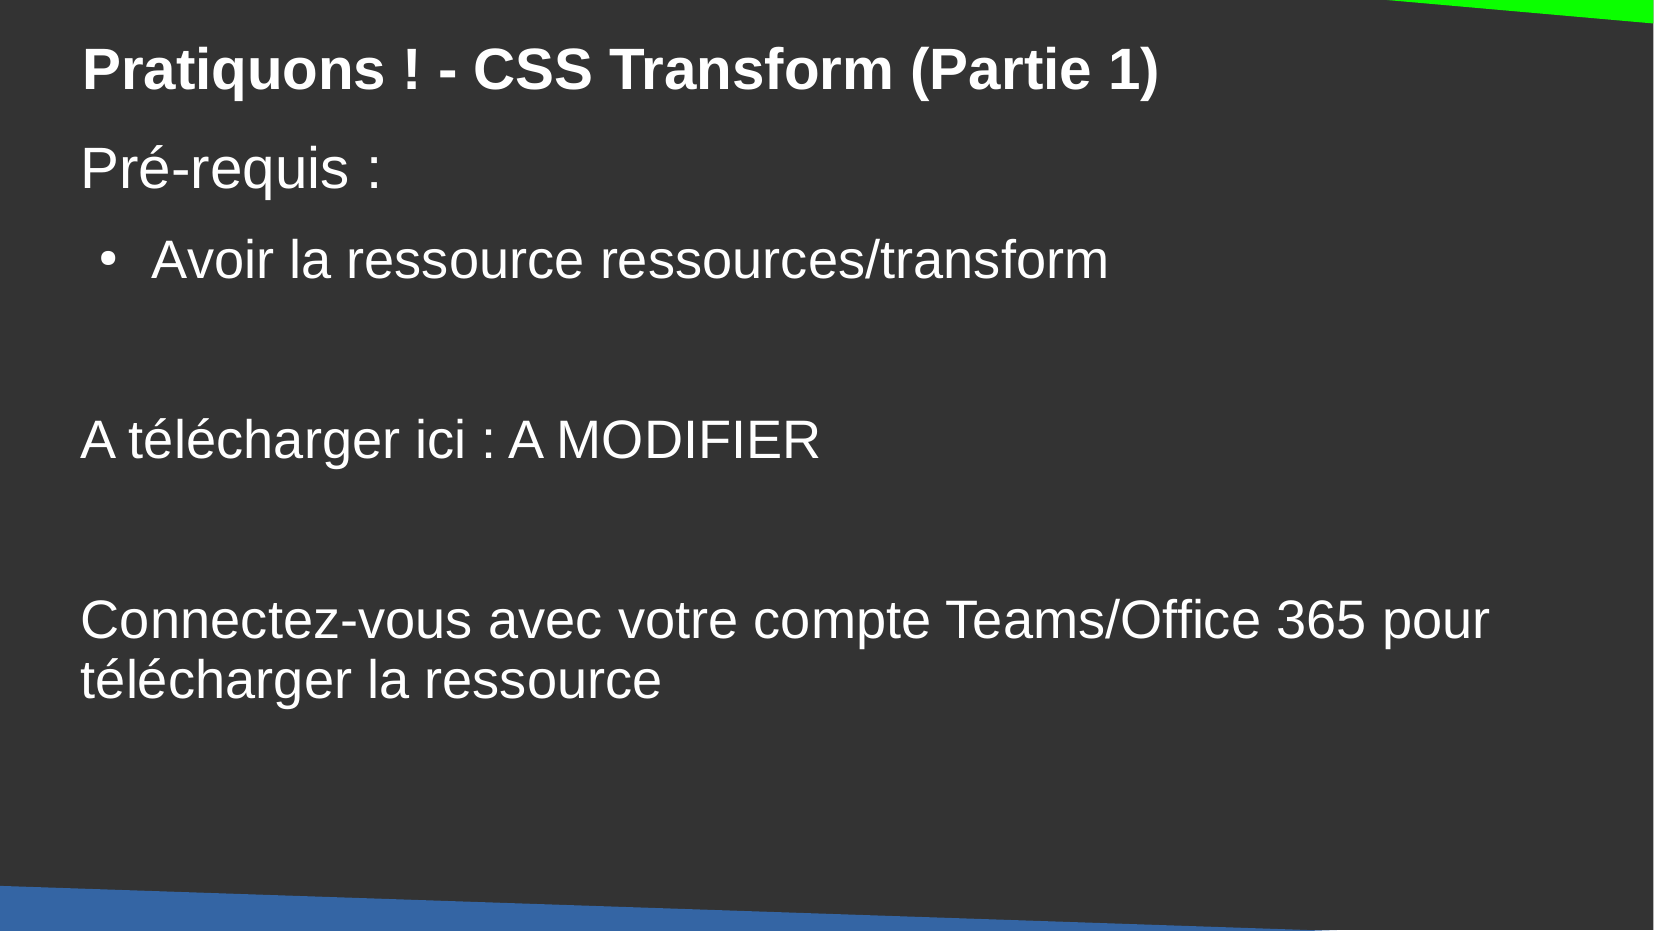

# Pratiquons ! - CSS Transform (Partie 1)
Pré-requis :
Avoir la ressource ressources/transform
A télécharger ici : A MODIFIER
Connectez-vous avec votre compte Teams/Office 365 pour télécharger la ressource